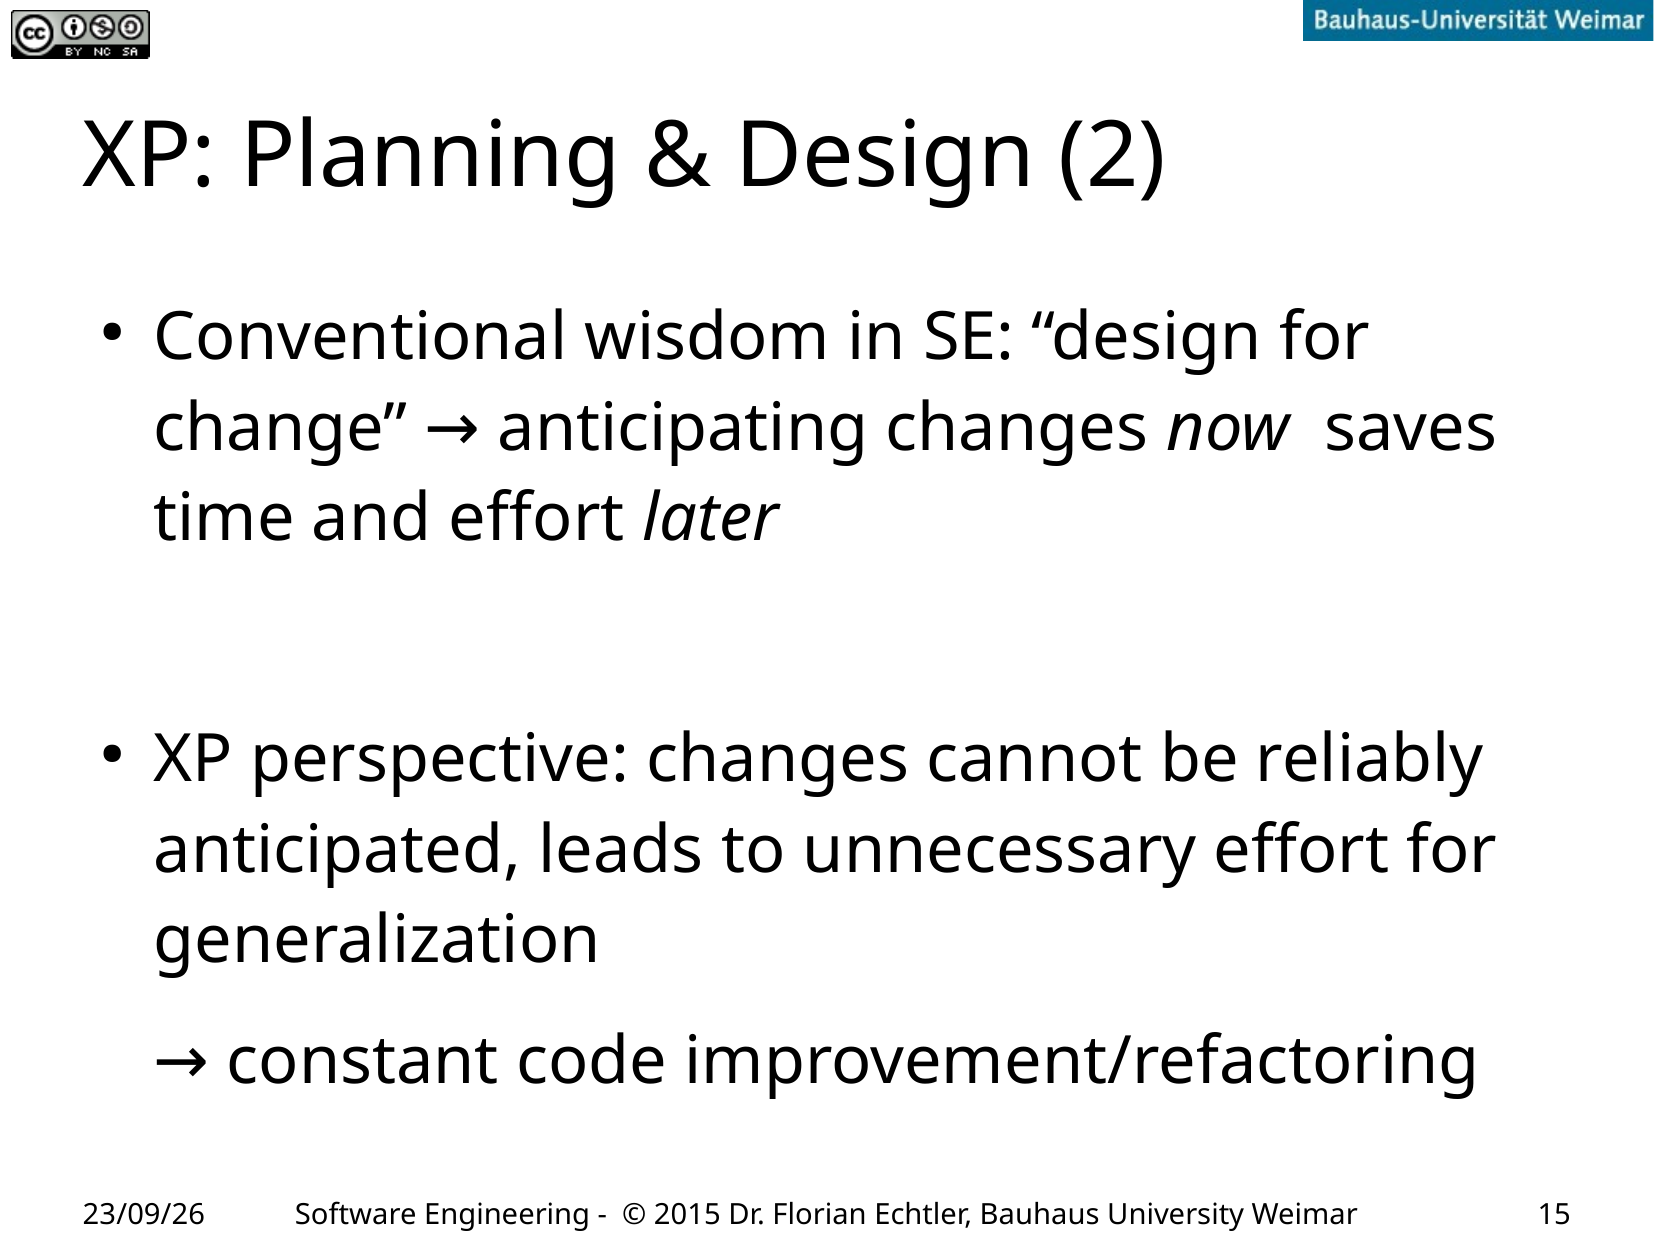

# XP: Planning & Design (2)
Conventional wisdom in SE: “design for change” → anticipating changes now saves time and effort later
XP perspective: changes cannot be reliably anticipated, leads to unnecessary effort for generalization
→ constant code improvement/refactoring
Software Engineering - © 2015 Dr. Florian Echtler, Bauhaus University Weimar
15